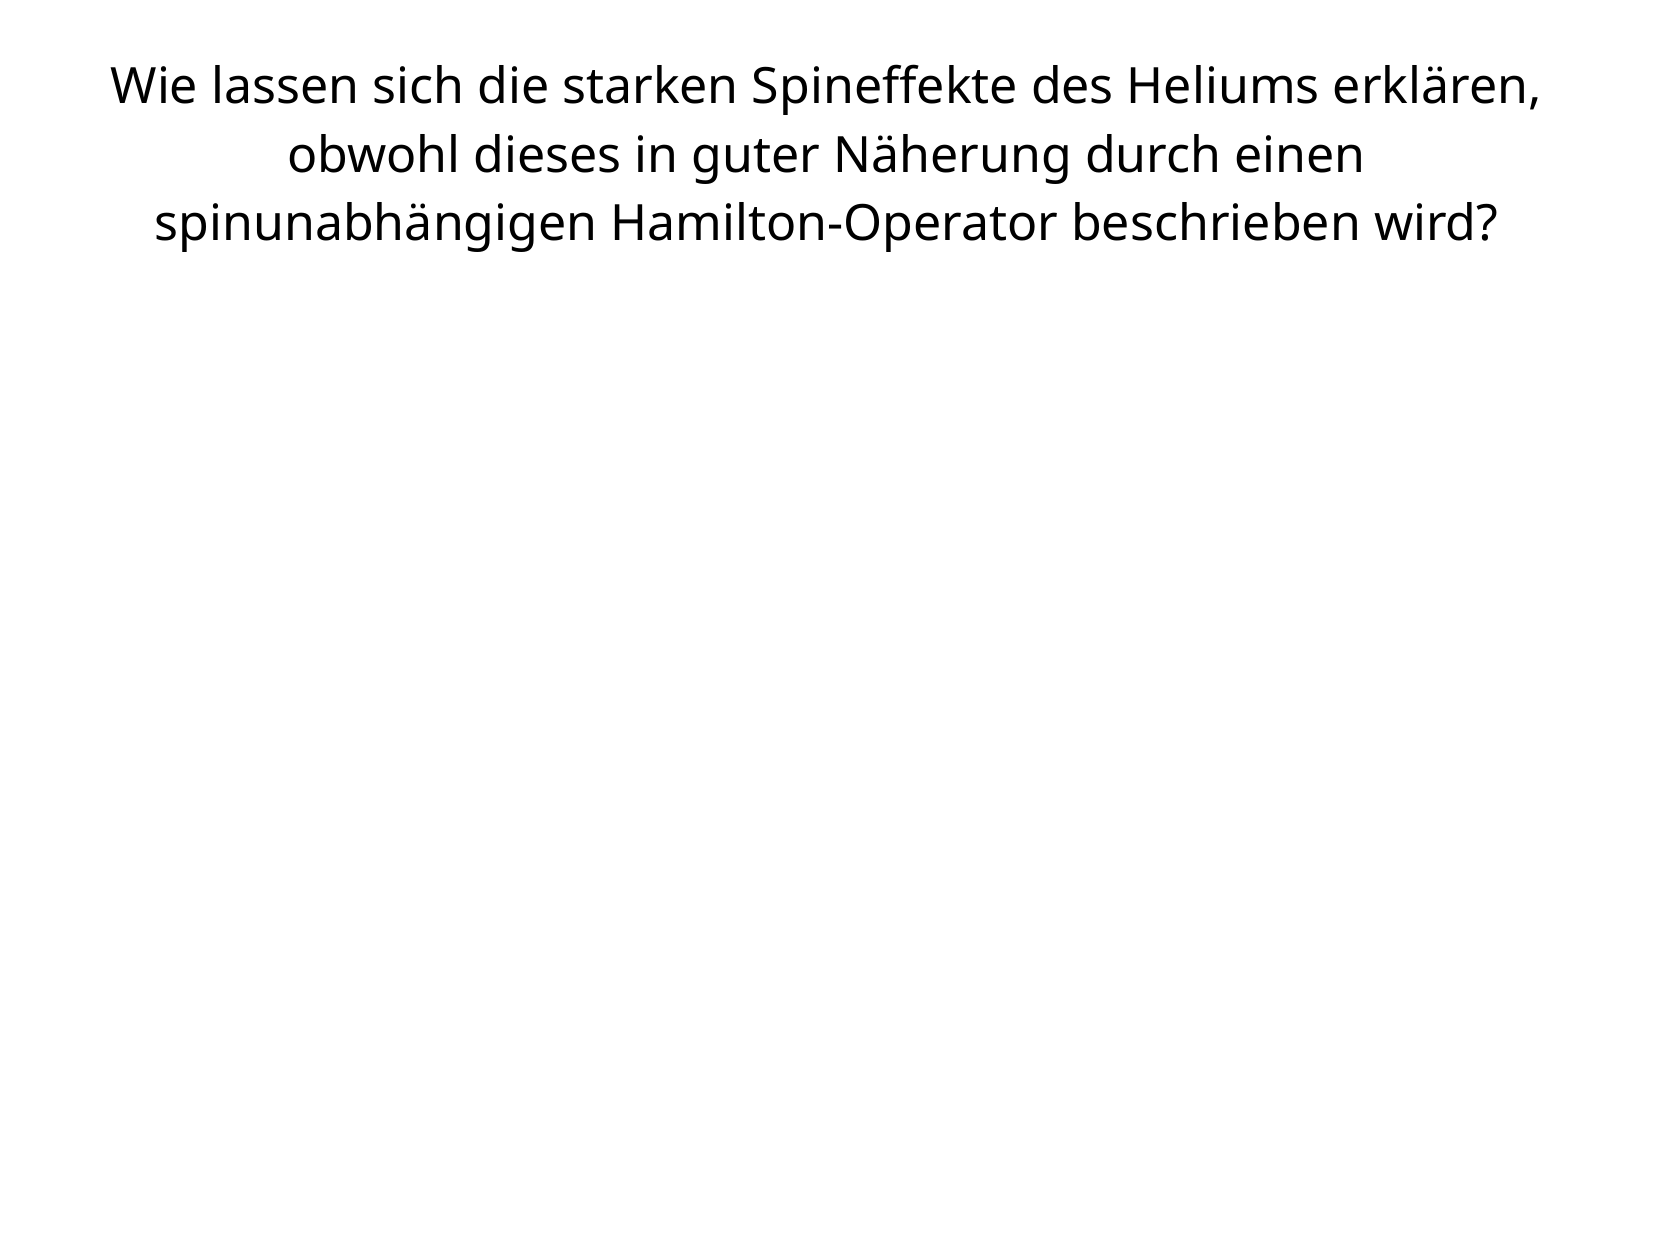

# Wie lassen sich die starken Spineffekte des Heliums erklären, obwohl dieses in guter Näherung durch einen spinunabhängigen Hamilton-Operator beschrieben wird?